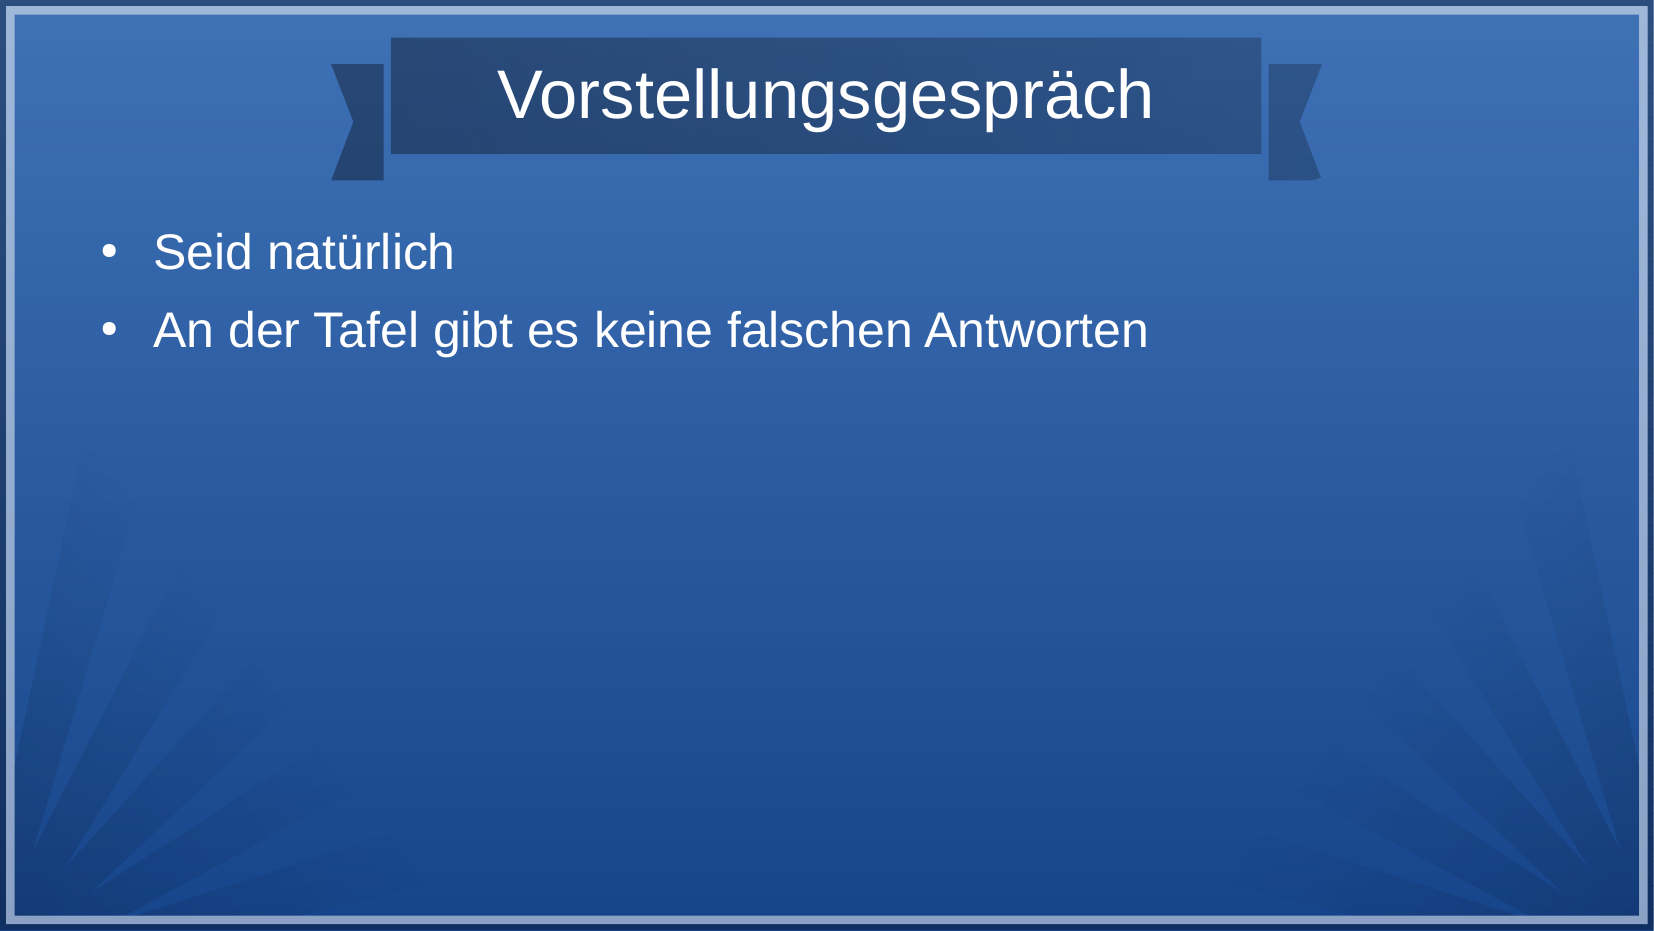

# Vorstellungsgespräch
Seid natürlich
An der Tafel gibt es keine falschen Antworten